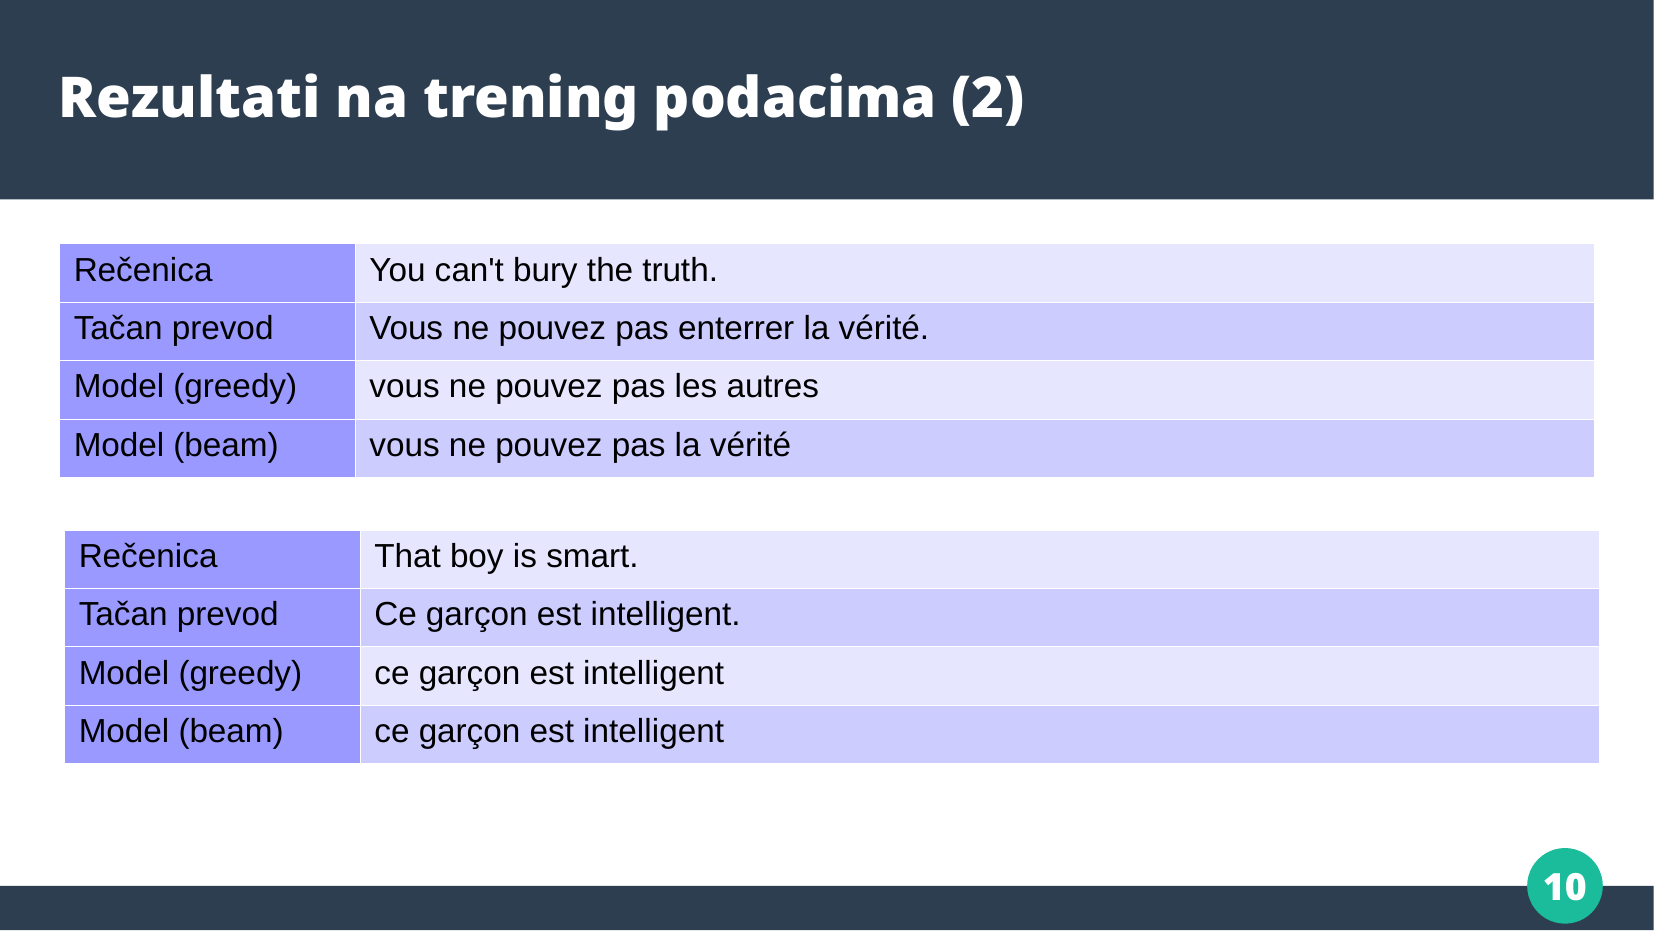

# Rezultati na trening podacima (2)
| Rečenica | You can't bury the truth. |
| --- | --- |
| Tačan prevod | Vous ne pouvez pas enterrer la vérité. |
| Model (greedy) | vous ne pouvez pas les autres |
| Model (beam) | vous ne pouvez pas la vérité |
| Rečenica | That boy is smart. |
| --- | --- |
| Tačan prevod | Ce garçon est intelligent. |
| Model (greedy) | ce garçon est intelligent |
| Model (beam) | ce garçon est intelligent |